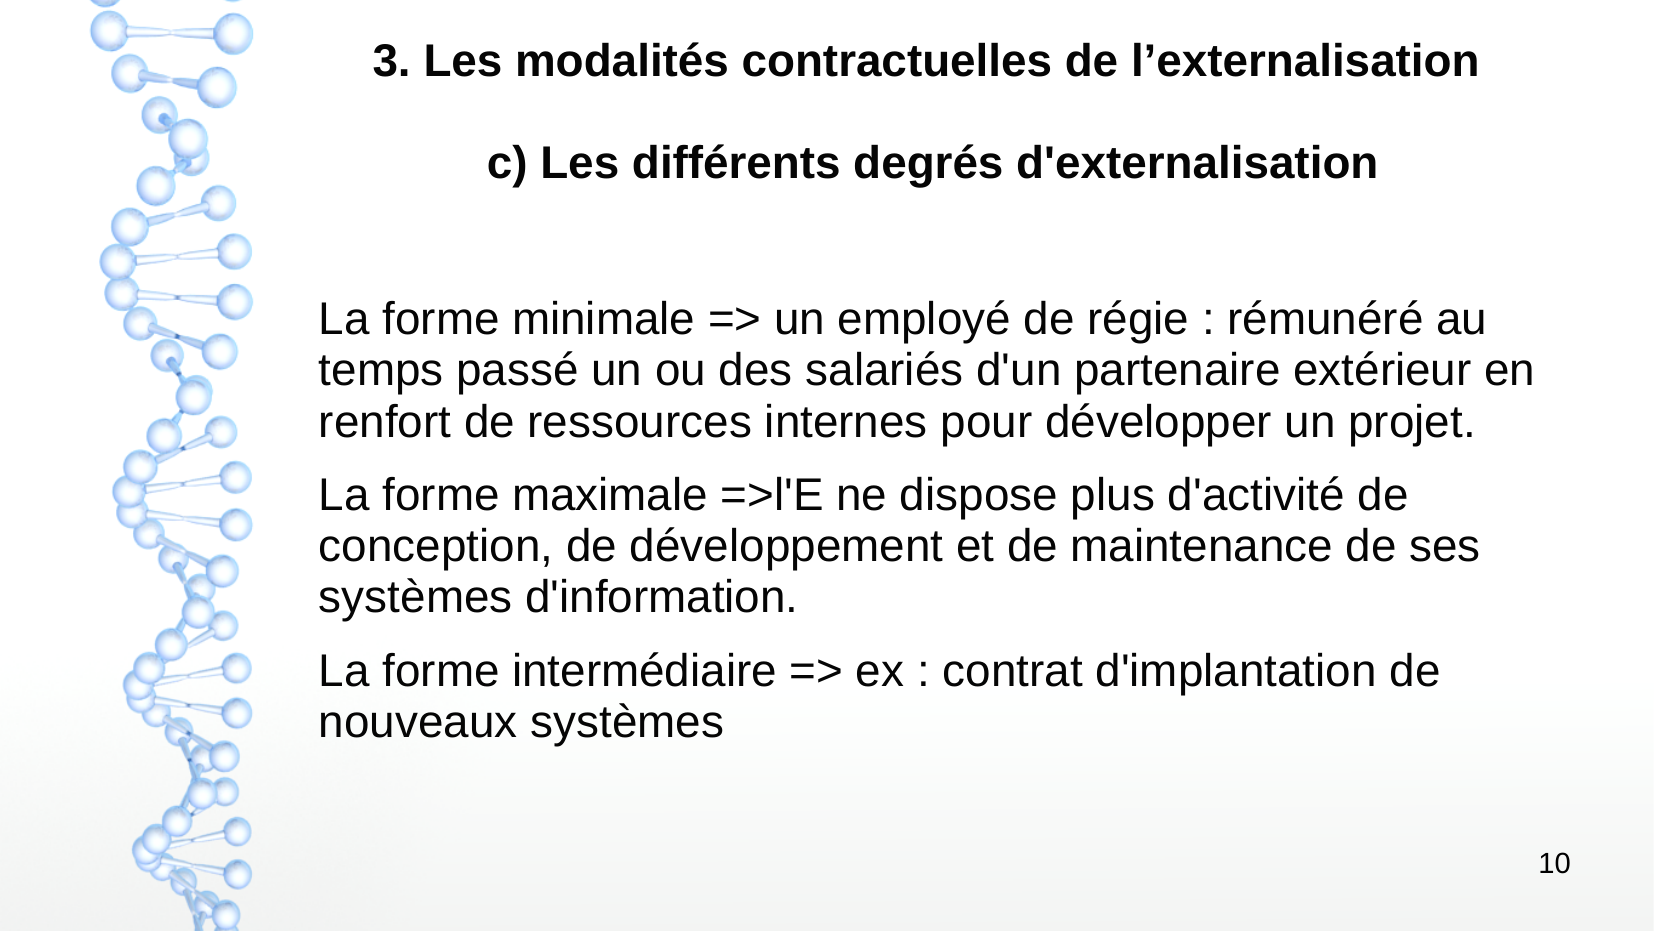

# 3. Les modalités contractuelles de l’externalisation c) Les différents degrés d'externalisation
La forme minimale => un employé de régie : rémunéré au temps passé un ou des salariés d'un partenaire extérieur en renfort de ressources internes pour développer un projet.
La forme maximale =>l'E ne dispose plus d'activité de conception, de développement et de maintenance de ses systèmes d'information.
La forme intermédiaire => ex : contrat d'implantation de nouveaux systèmes
10